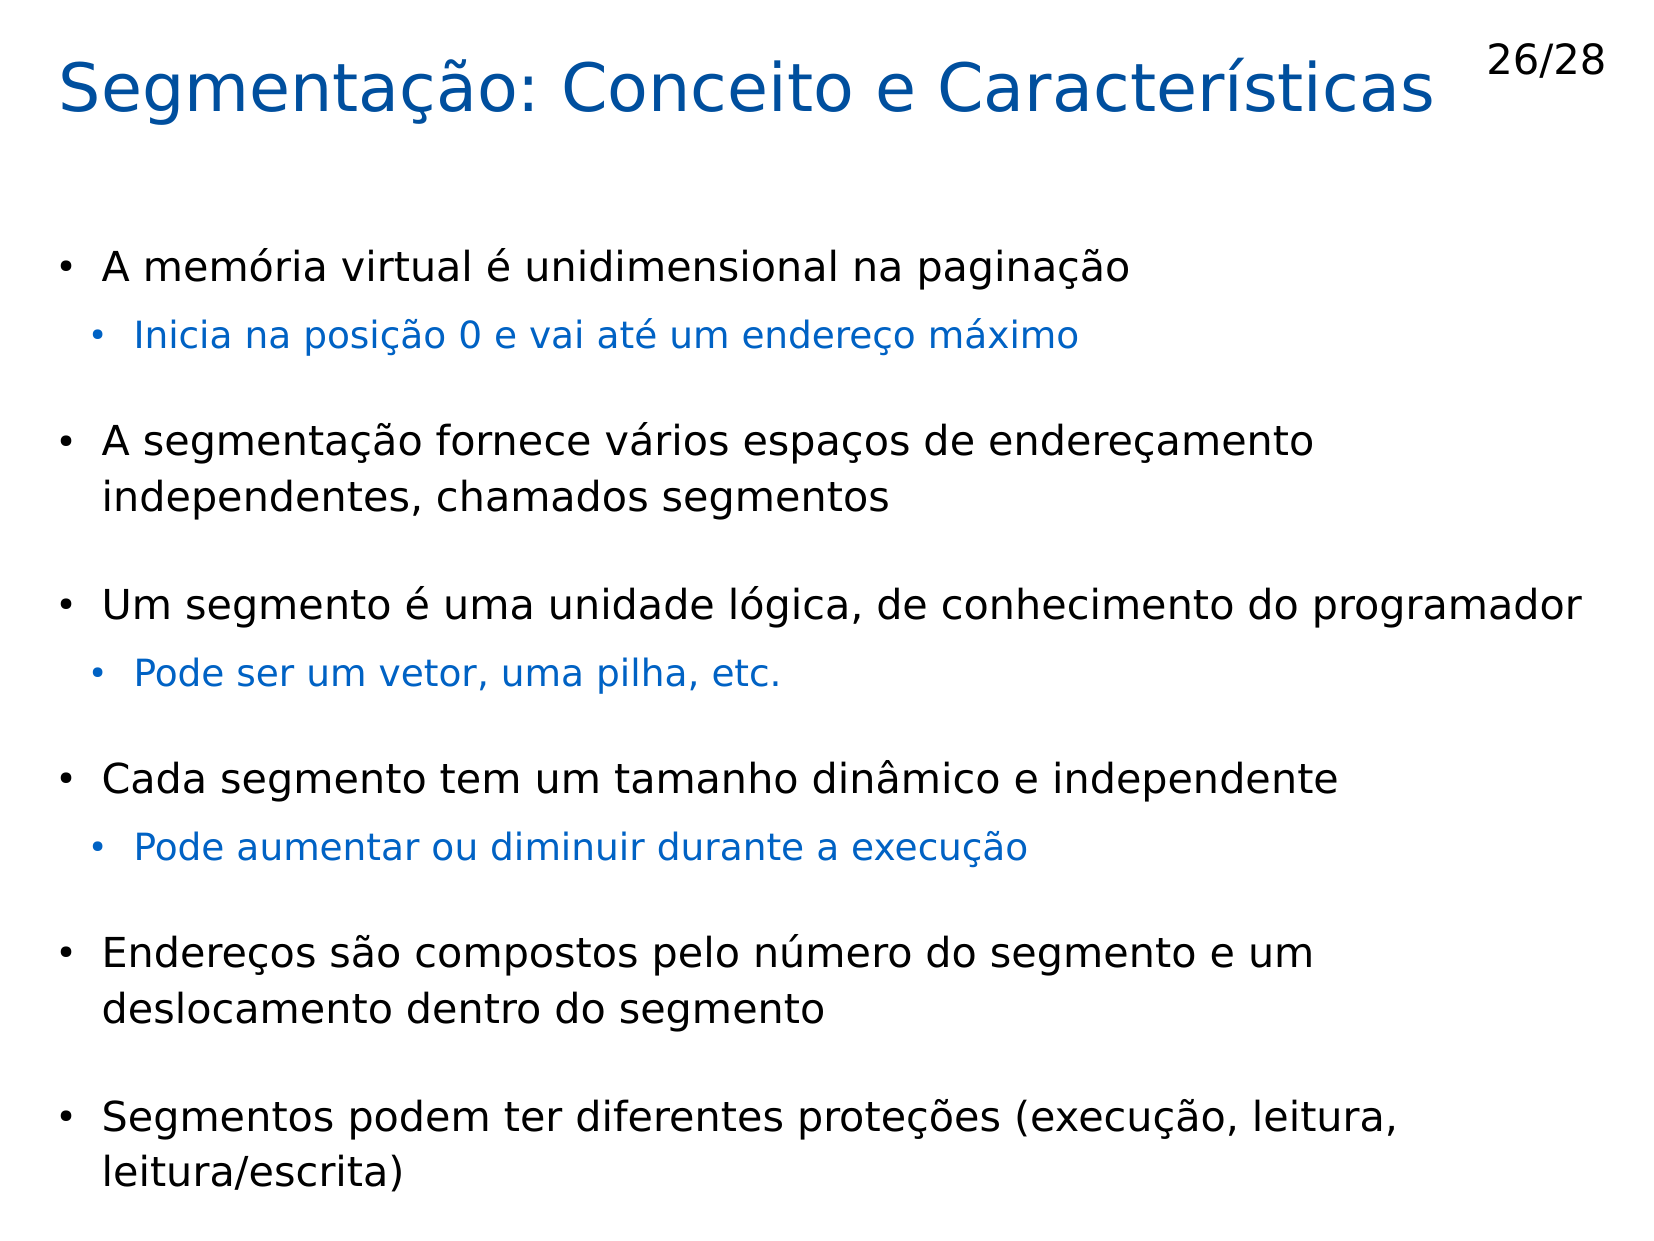

# Segmentação: Conceito e Características
26
A memória virtual é unidimensional na paginação
Inicia na posição 0 e vai até um endereço máximo
A segmentação fornece vários espaços de endereçamento independentes, chamados segmentos
Um segmento é uma unidade lógica, de conhecimento do programador
Pode ser um vetor, uma pilha, etc.
Cada segmento tem um tamanho dinâmico e independente
Pode aumentar ou diminuir durante a execução
Endereços são compostos pelo número do segmento e um deslocamento dentro do segmento
Segmentos podem ter diferentes proteções (execução, leitura, leitura/escrita)